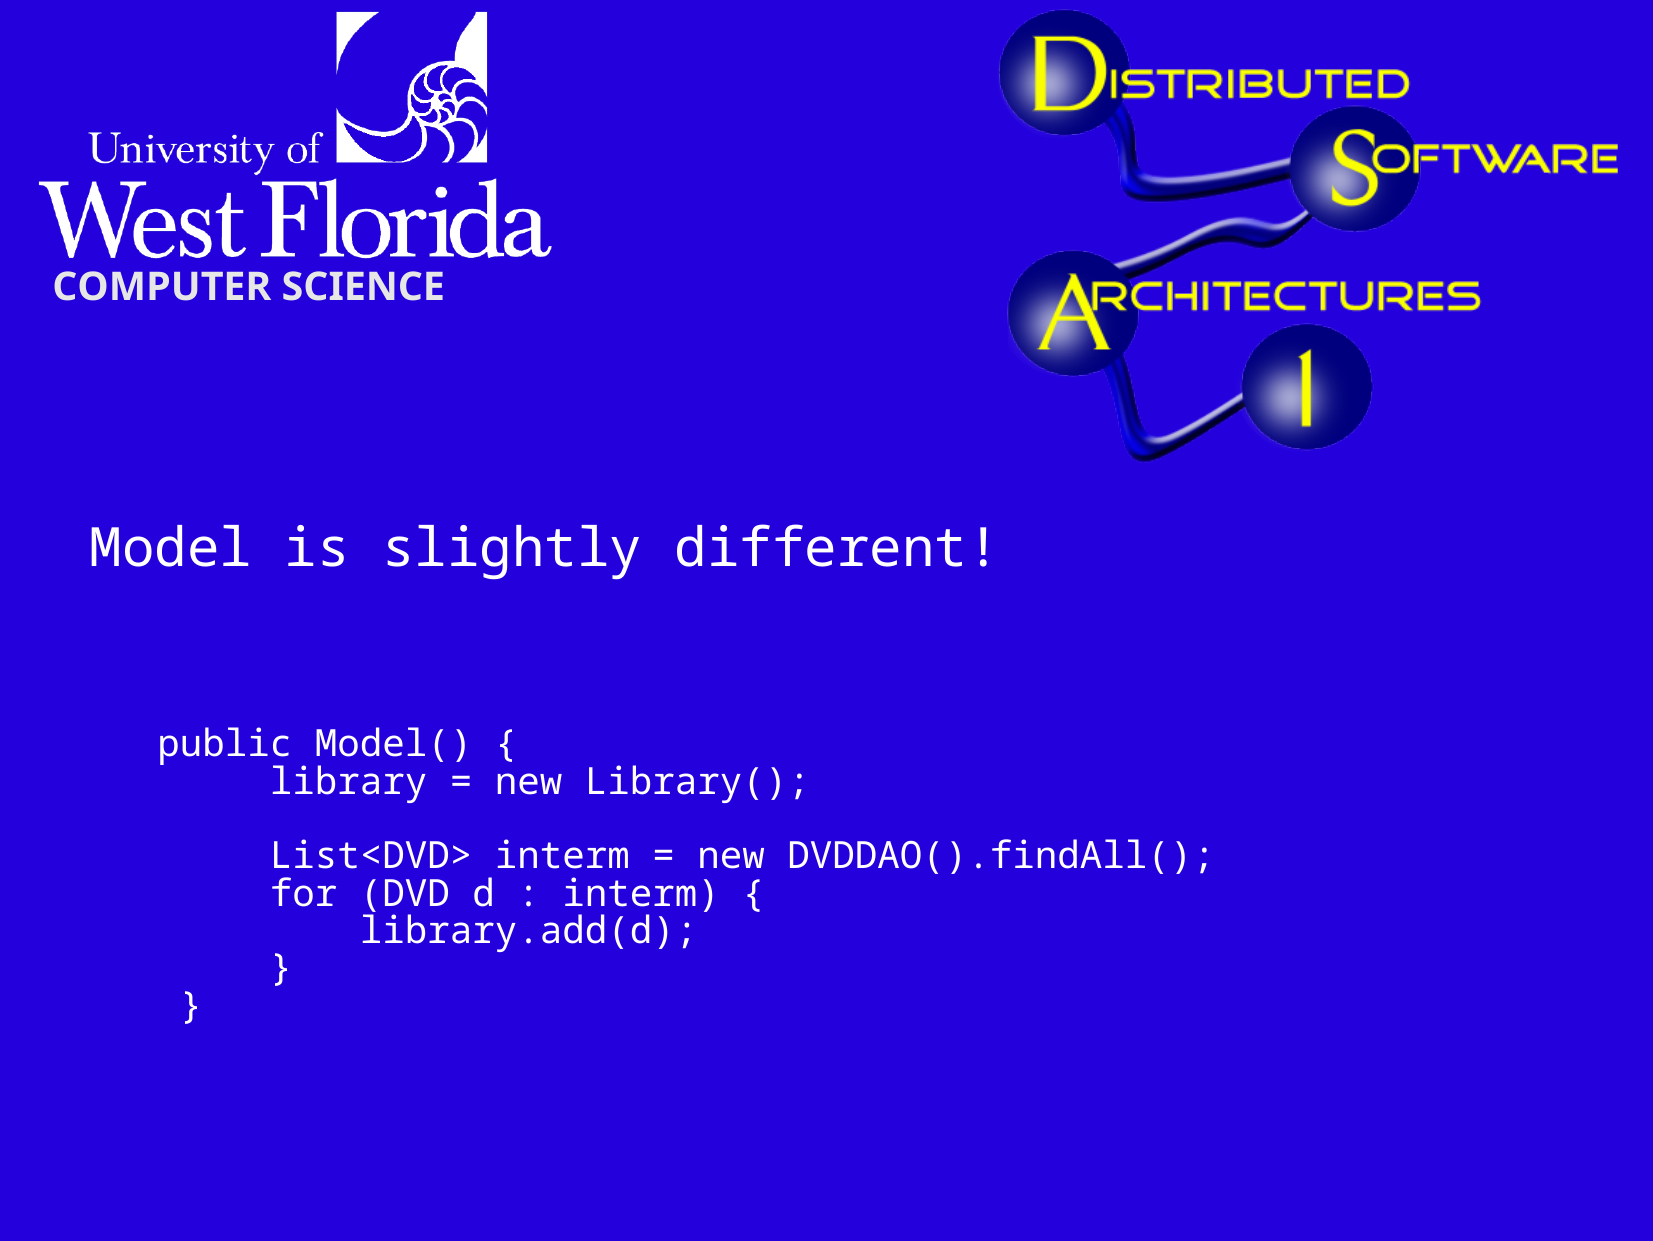

COMPUTER SCIENCE
Model is slightly different!
 public Model() {
 library = new Library();
 List<DVD> interm = new DVDDAO().findAll();
 for (DVD d : interm) {
 library.add(d);
 }
 }